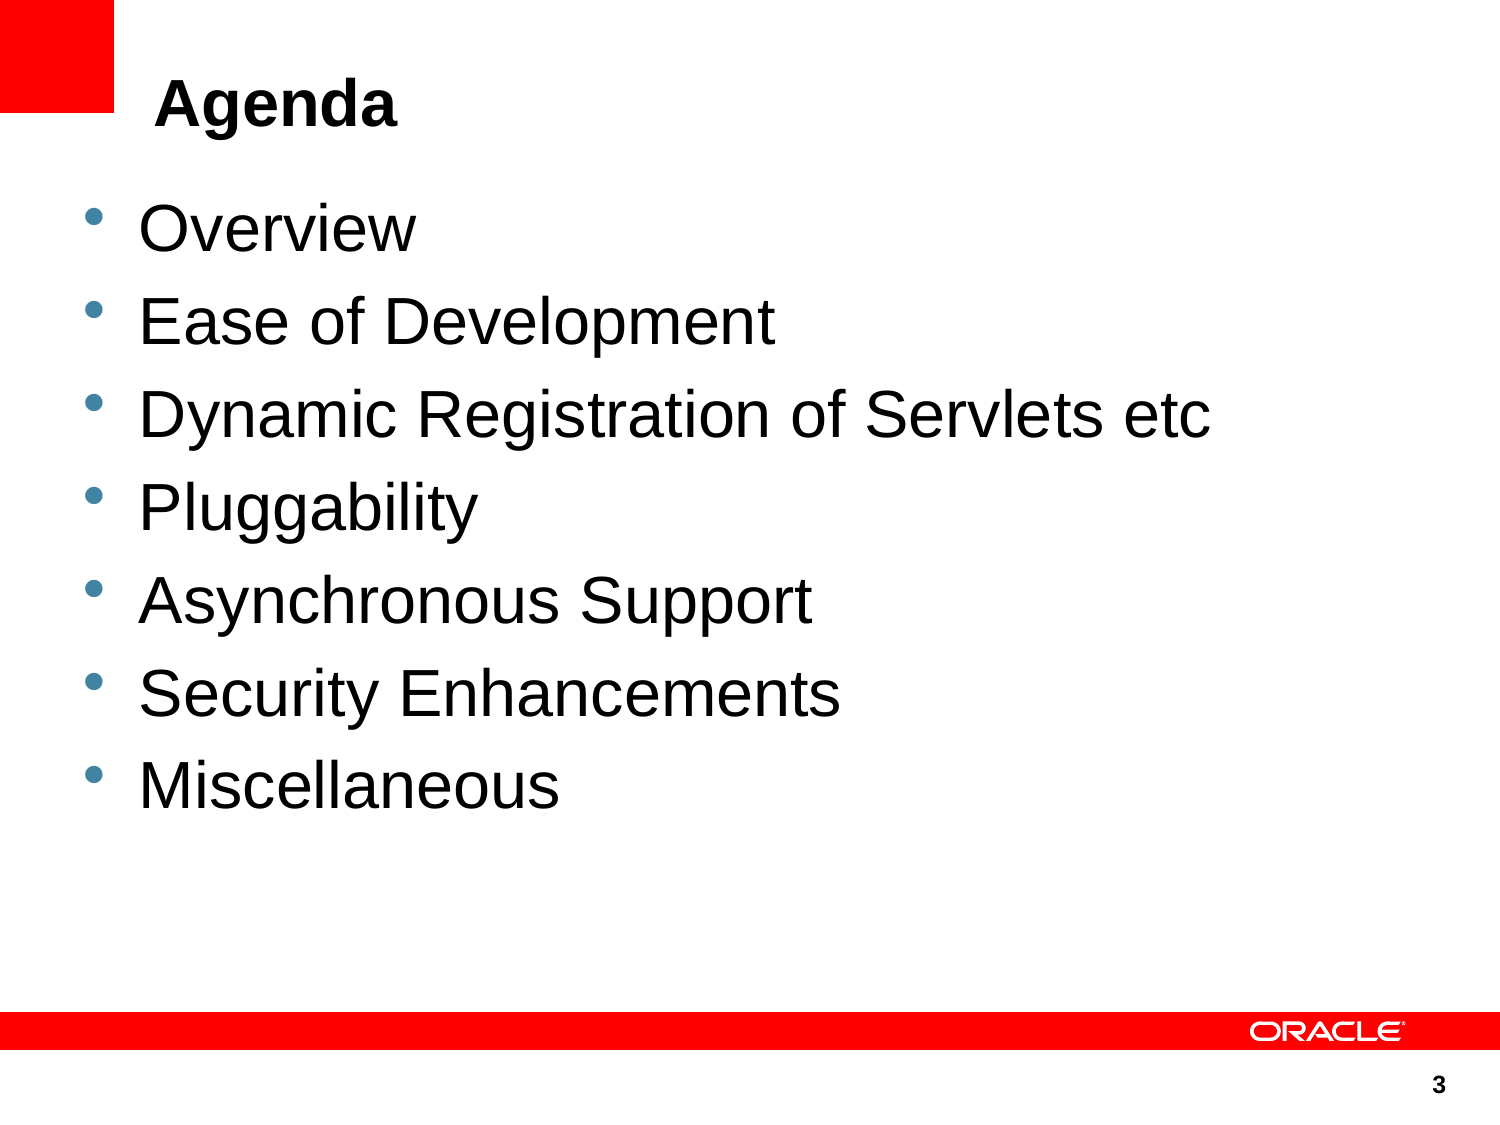

# Agenda
Overview
Ease of Development
Dynamic Registration of Servlets etc
Pluggability
Asynchronous Support
Security Enhancements
Miscellaneous